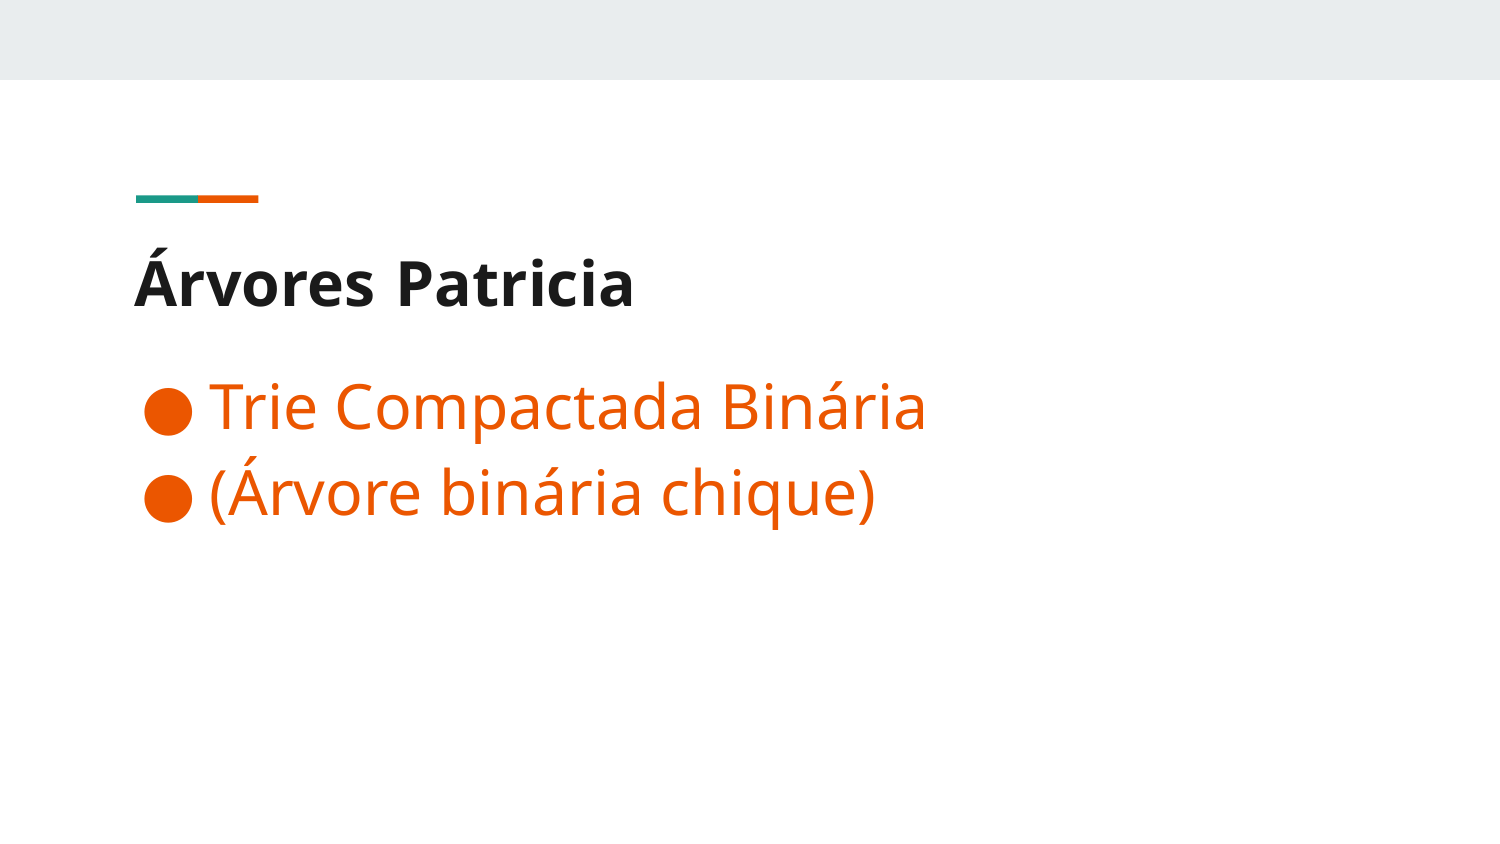

# Árvores Patricia
Trie Compactada Binária
(Árvore binária chique)